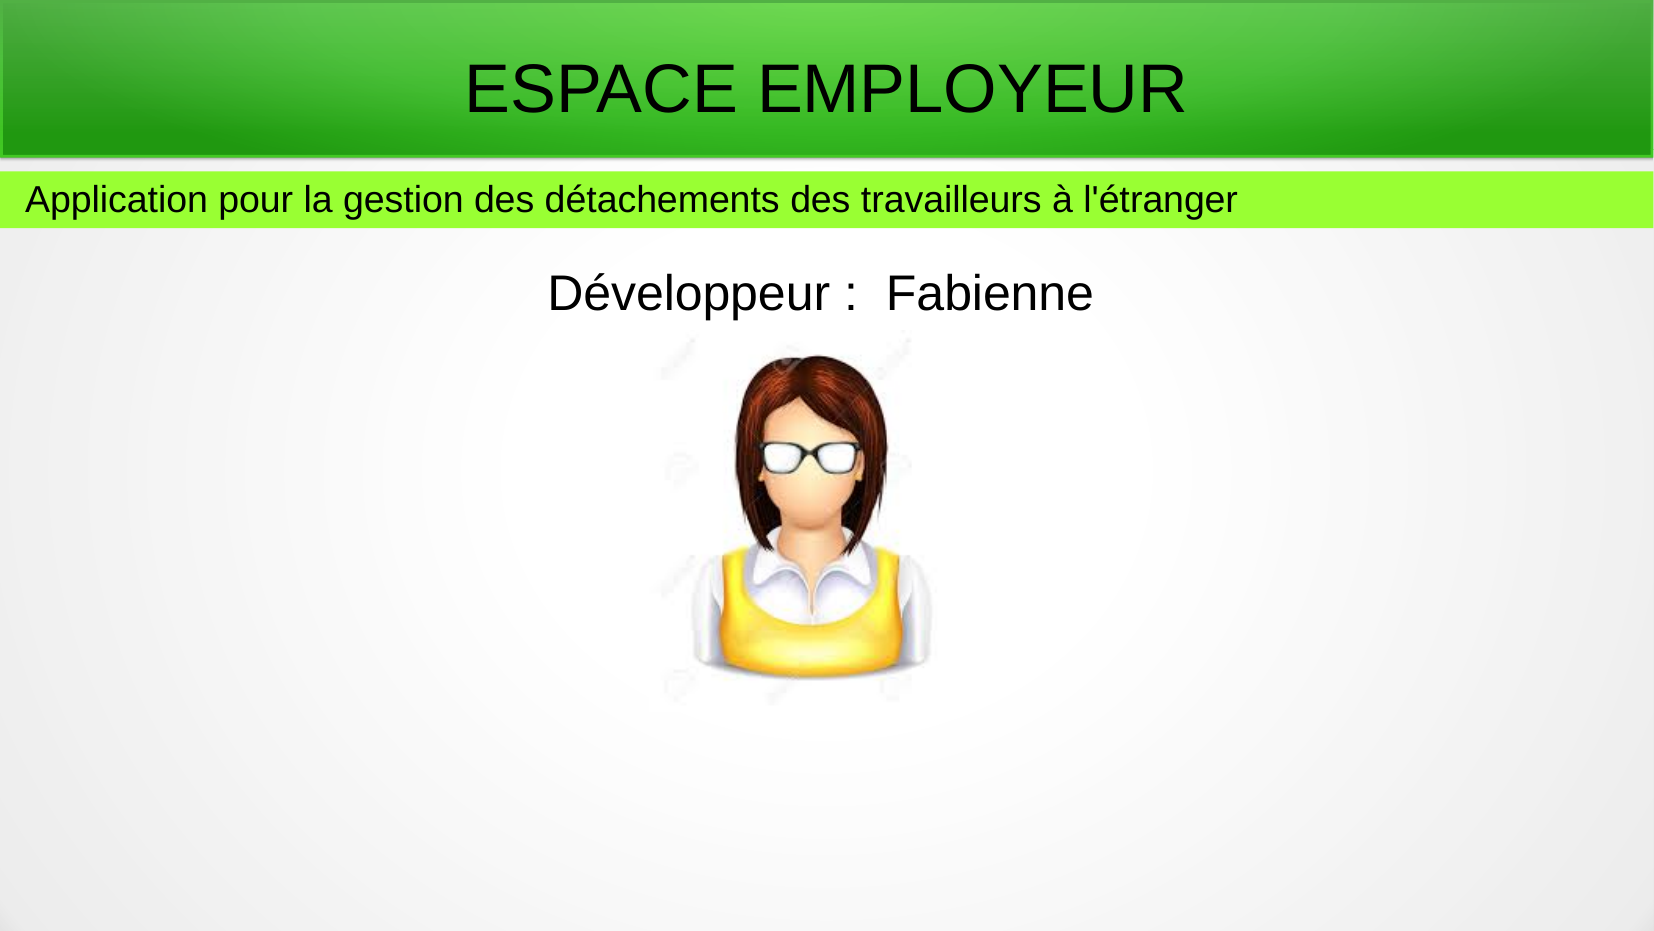

# ESPACE EMPLOYEUR
 Application pour la gestion des détachements des travailleurs à l'étranger
Développeur : Fabienne